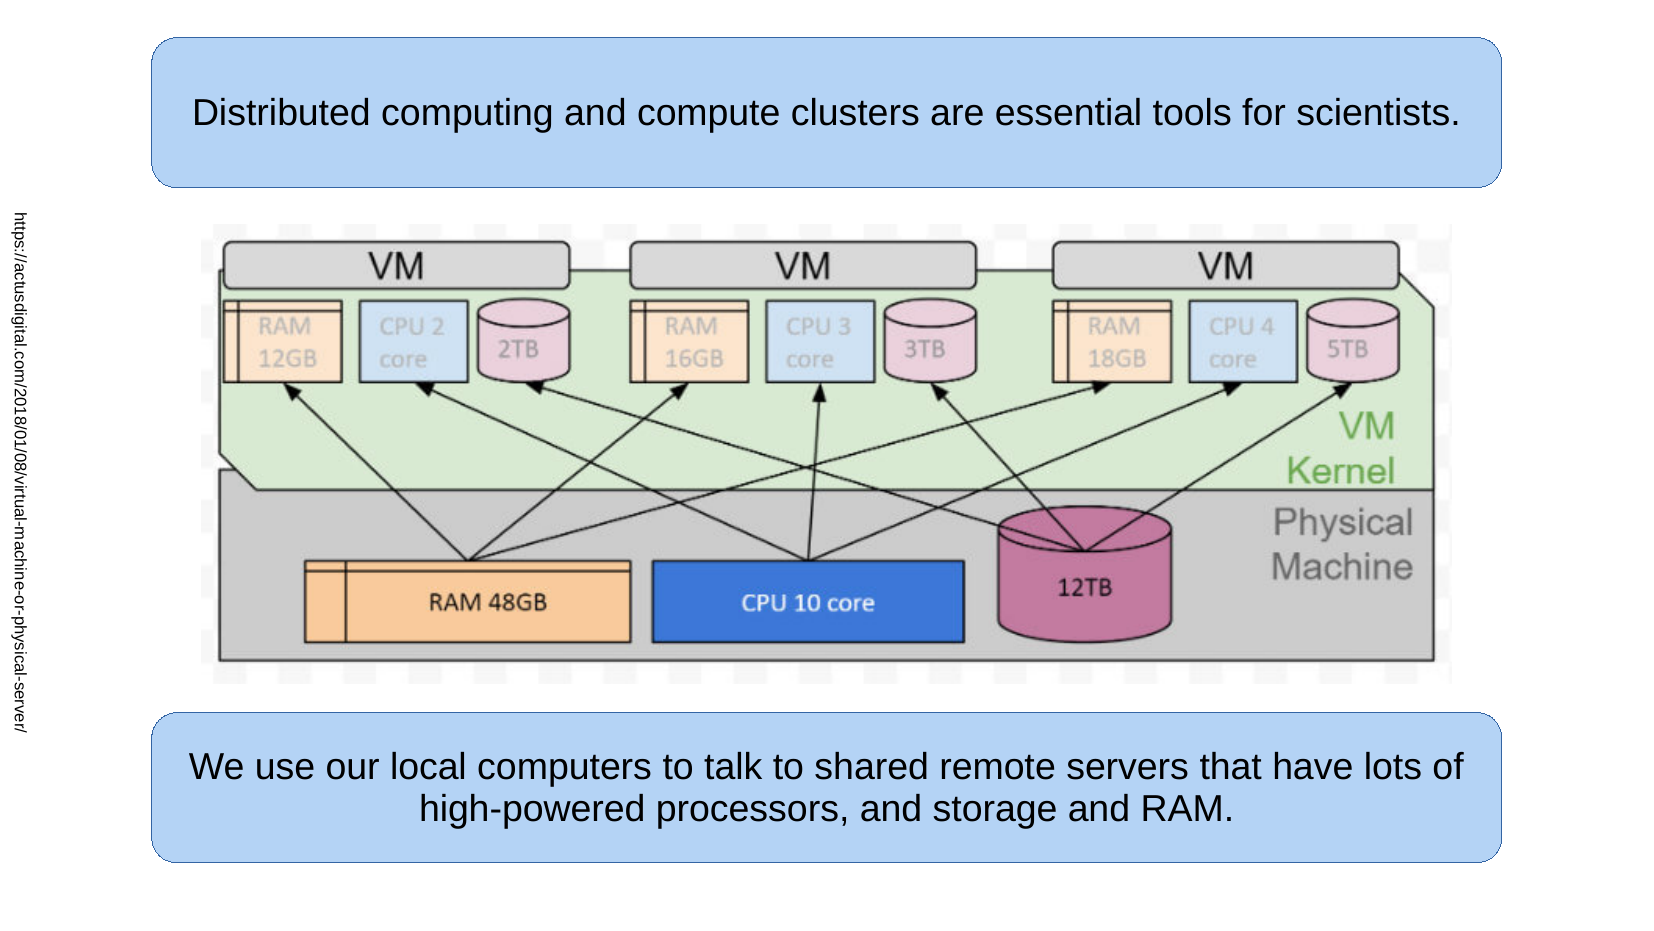

https://de.wikipedia.org/wiki/Universit%C3%A4t_Bielefeld#/media/Datei:Universit%C3%A4t_Bielefeld_Luftaufnahme_Juni_2022.jpg
Distributed computing and compute clusters are essential tools for scientists.
https://actusdigital.com/2018/01/08/virtual-machine-or-physical-server/
We use our local computers to talk to shared remote servers that have lots of high-powered processors, and storage and RAM.